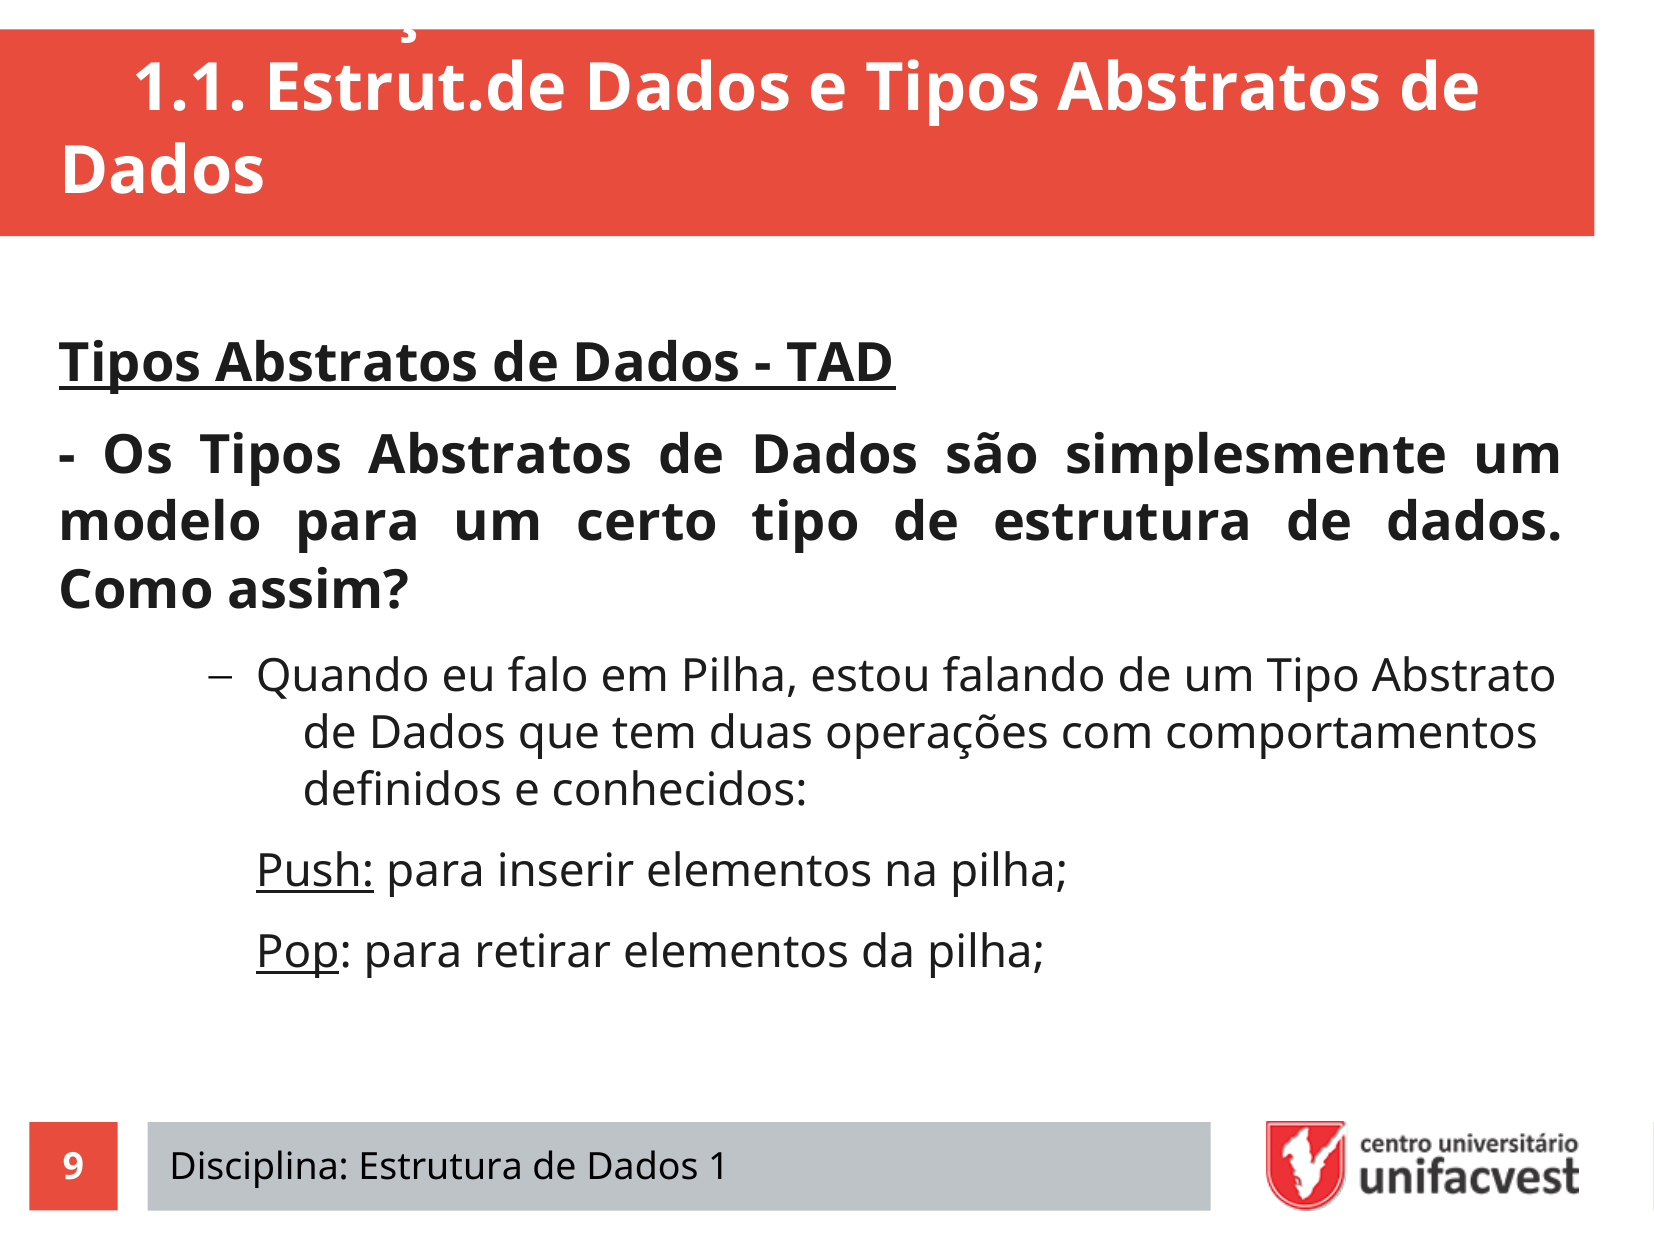

# 1. Introdução 1.1. Estrut.de Dados e Tipos Abstratos de Dados
Tipos Abstratos de Dados - TAD
- Os Tipos Abstratos de Dados são simplesmente um modelo para um certo tipo de estrutura de dados. Como assim?
Quando eu falo em Pilha, estou falando de um Tipo Abstrato de Dados que tem duas operações com comportamentos definidos e conhecidos:
Push: para inserir elementos na pilha;
Pop: para retirar elementos da pilha;
9
Disciplina: Estrutura de Dados 1